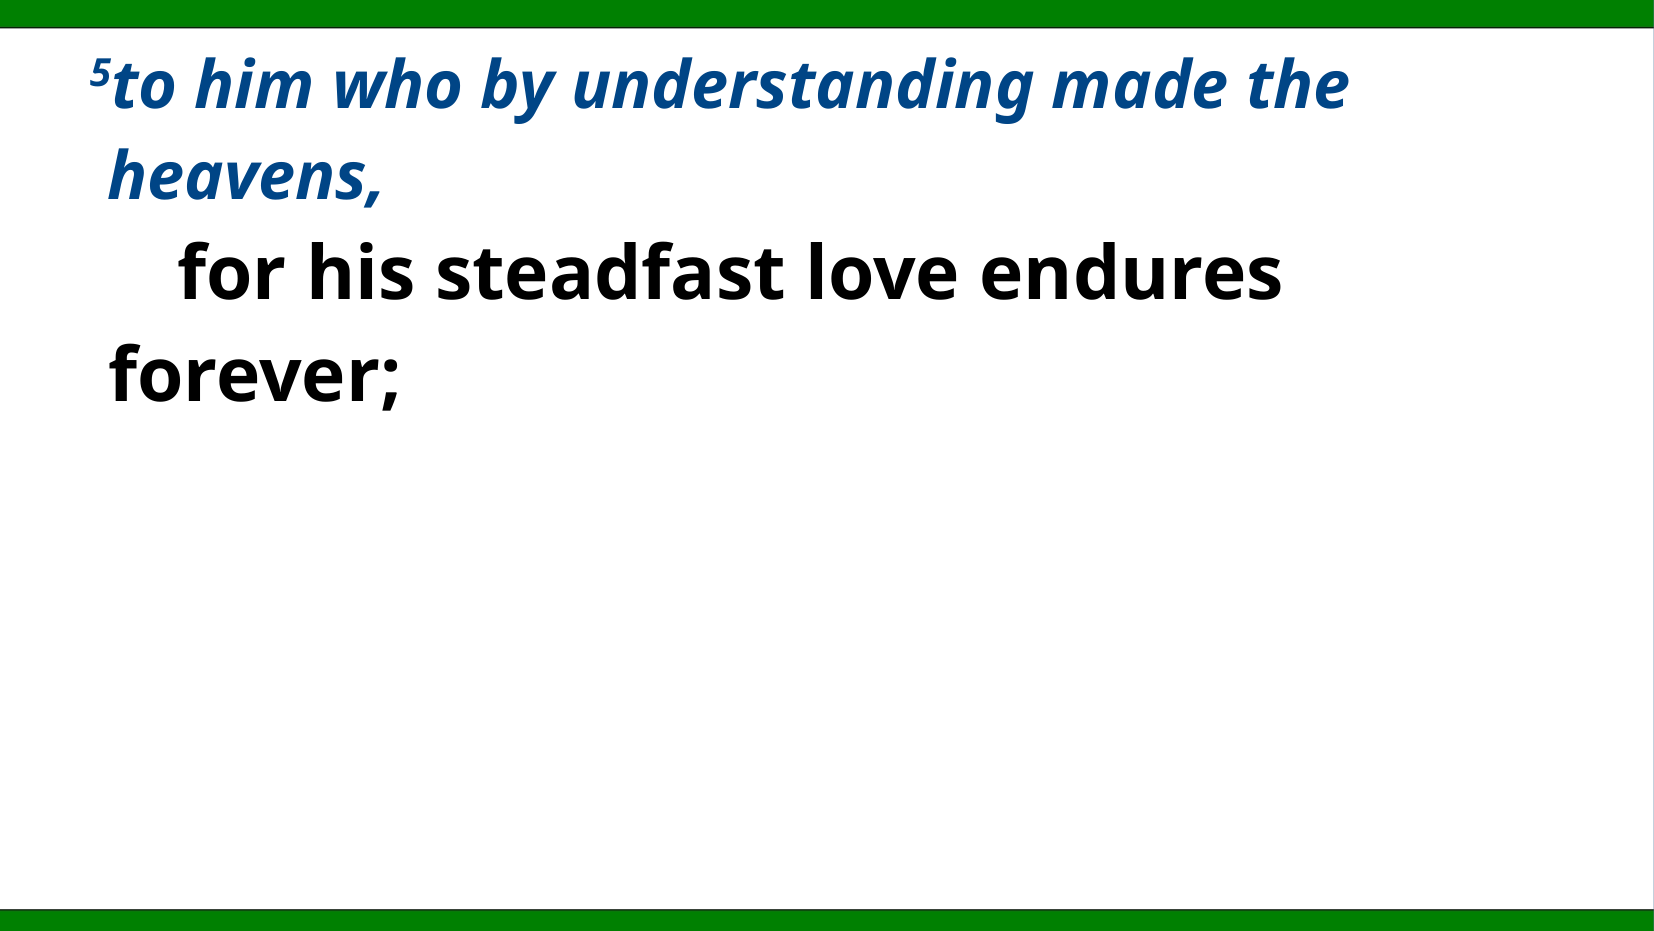

5to him who by understanding made the
 heavens,
 for his steadfast love endures forever;